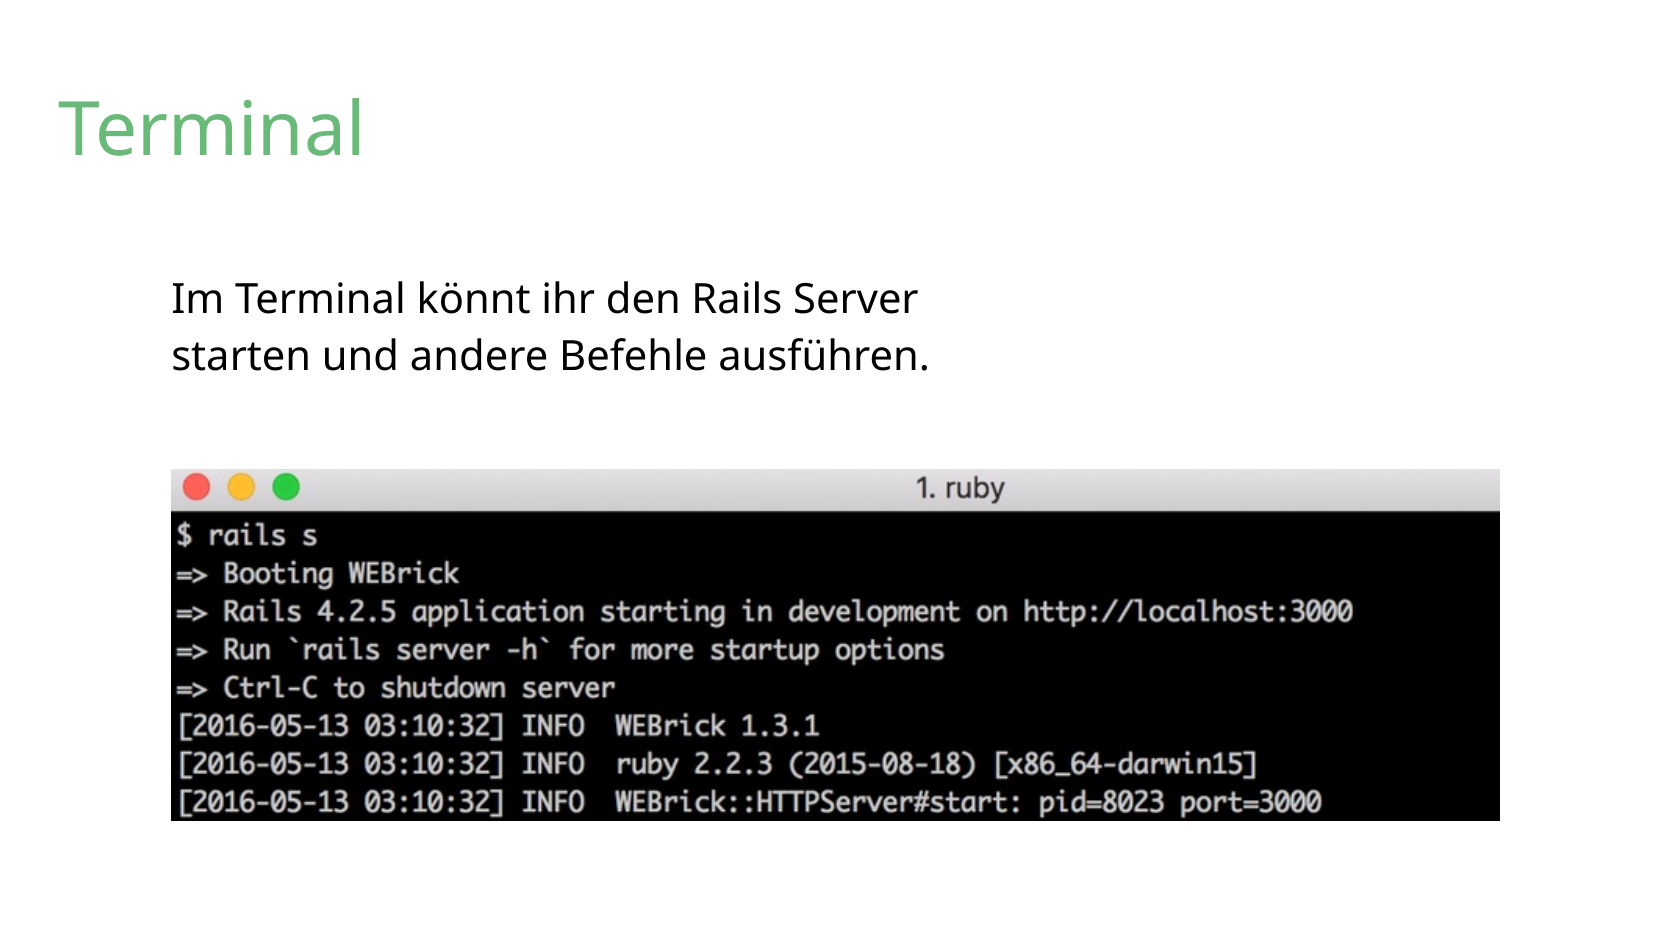

# Terminal
Im Terminal könnt ihr den Rails Server starten und andere Befehle ausführen.